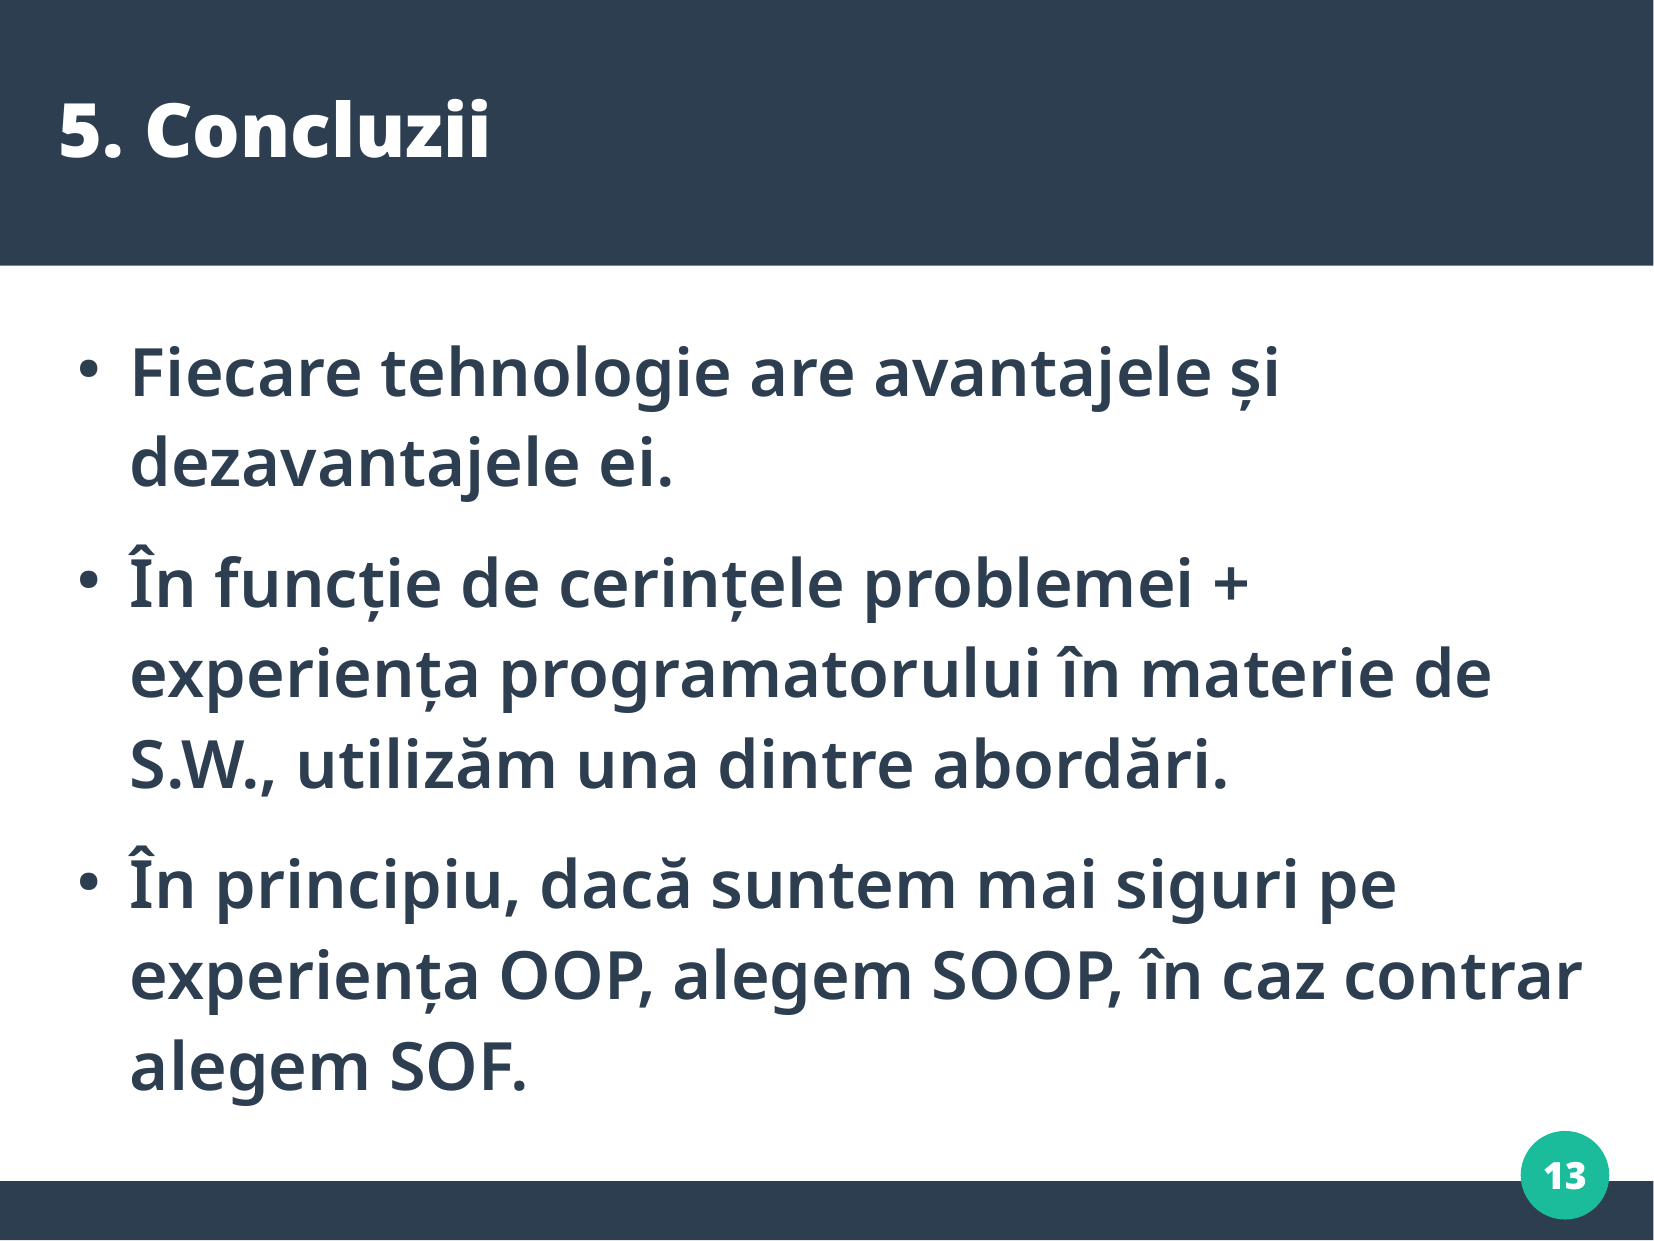

# 5. Concluzii
Fiecare tehnologie are avantajele și dezavantajele ei.
În funcție de cerințele problemei + experiența programatorului în materie de S.W., utilizăm una dintre abordări.
În principiu, dacă suntem mai siguri pe experiența OOP, alegem SOOP, în caz contrar alegem SOF.
13